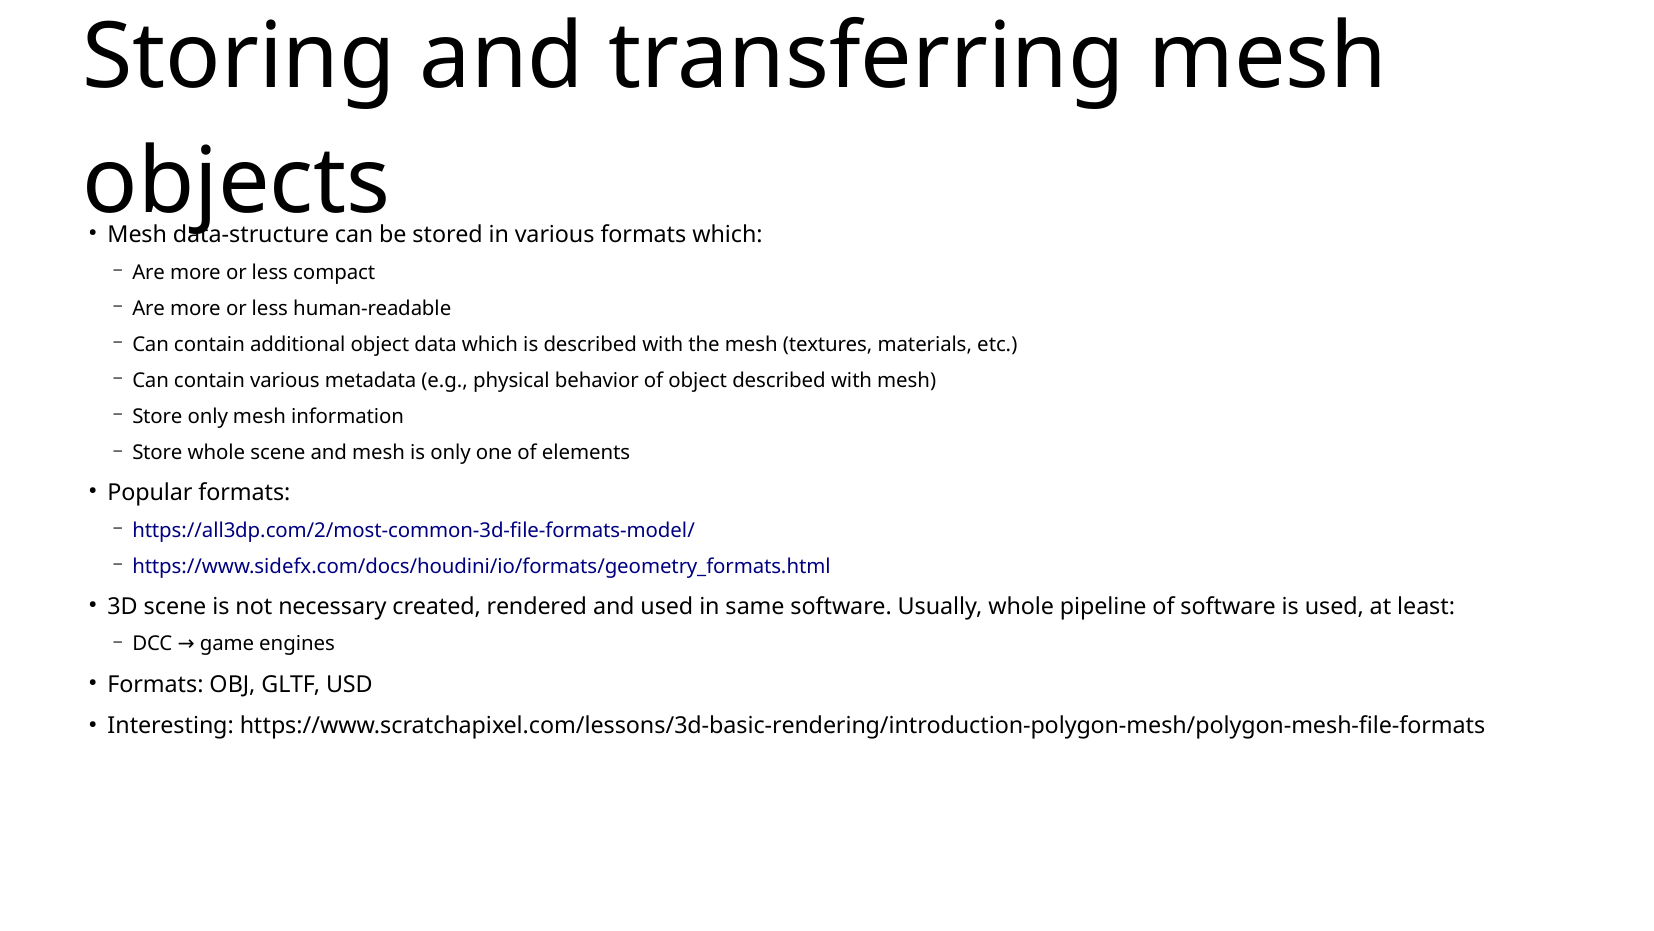

# Storing and transferring mesh objects
Mesh data-structure can be stored in various formats which:
Are more or less compact
Are more or less human-readable
Can contain additional object data which is described with the mesh (textures, materials, etc.)
Can contain various metadata (e.g., physical behavior of object described with mesh)
Store only mesh information
Store whole scene and mesh is only one of elements
Popular formats:
https://all3dp.com/2/most-common-3d-file-formats-model/
https://www.sidefx.com/docs/houdini/io/formats/geometry_formats.html
3D scene is not necessary created, rendered and used in same software. Usually, whole pipeline of software is used, at least:
DCC → game engines
Formats: OBJ, GLTF, USD
Interesting: https://www.scratchapixel.com/lessons/3d-basic-rendering/introduction-polygon-mesh/polygon-mesh-file-formats